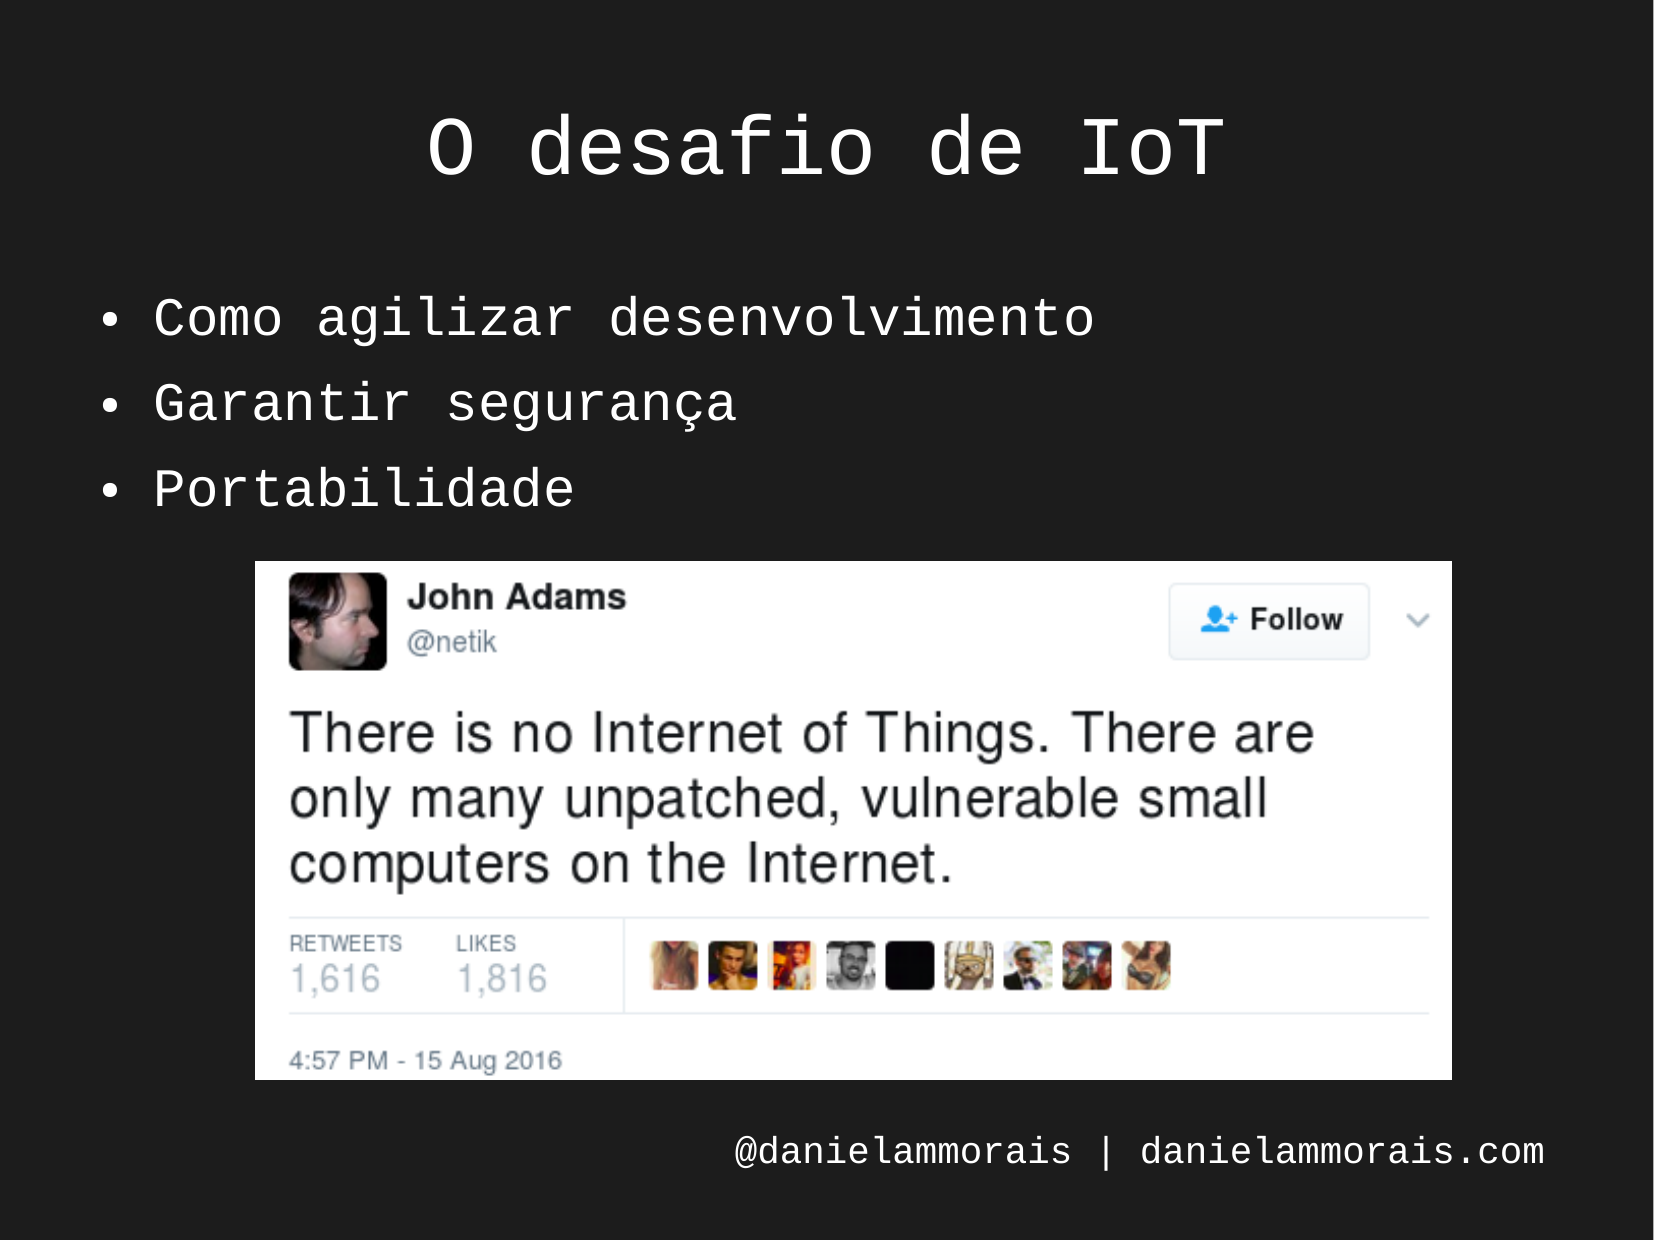

# O desafio de IoT
Como agilizar desenvolvimento
Garantir segurança
Portabilidade
@danielammorais | danielammorais.com